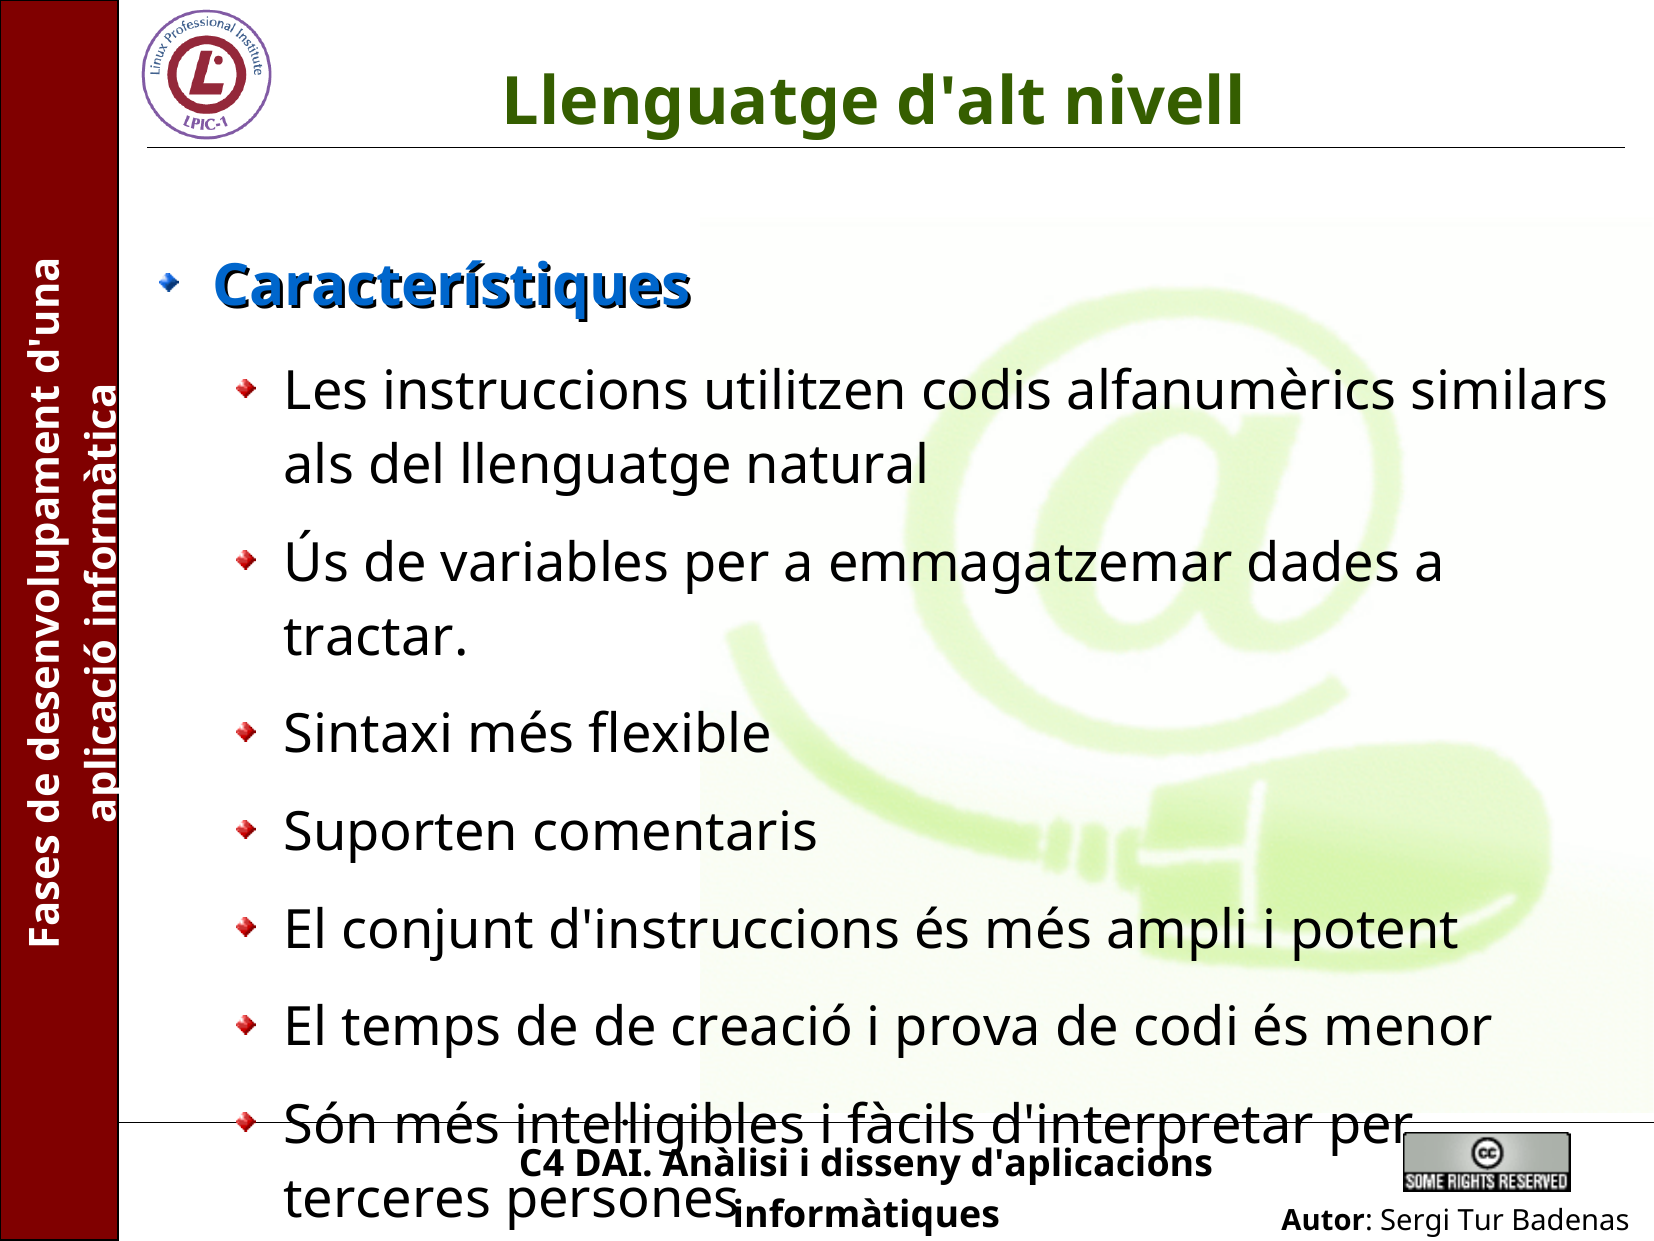

# Llenguatge d'alt nivell
Característiques
Les instruccions utilitzen codis alfanumèrics similars als del llenguatge natural
Ús de variables per a emmagatzemar dades a tractar.
Sintaxi més flexible
Suporten comentaris
El conjunt d'instruccions és més ampli i potent
El temps de de creació i prova de codi és menor
Són més intel·ligibles i fàcils d'interpretar per terceres persones